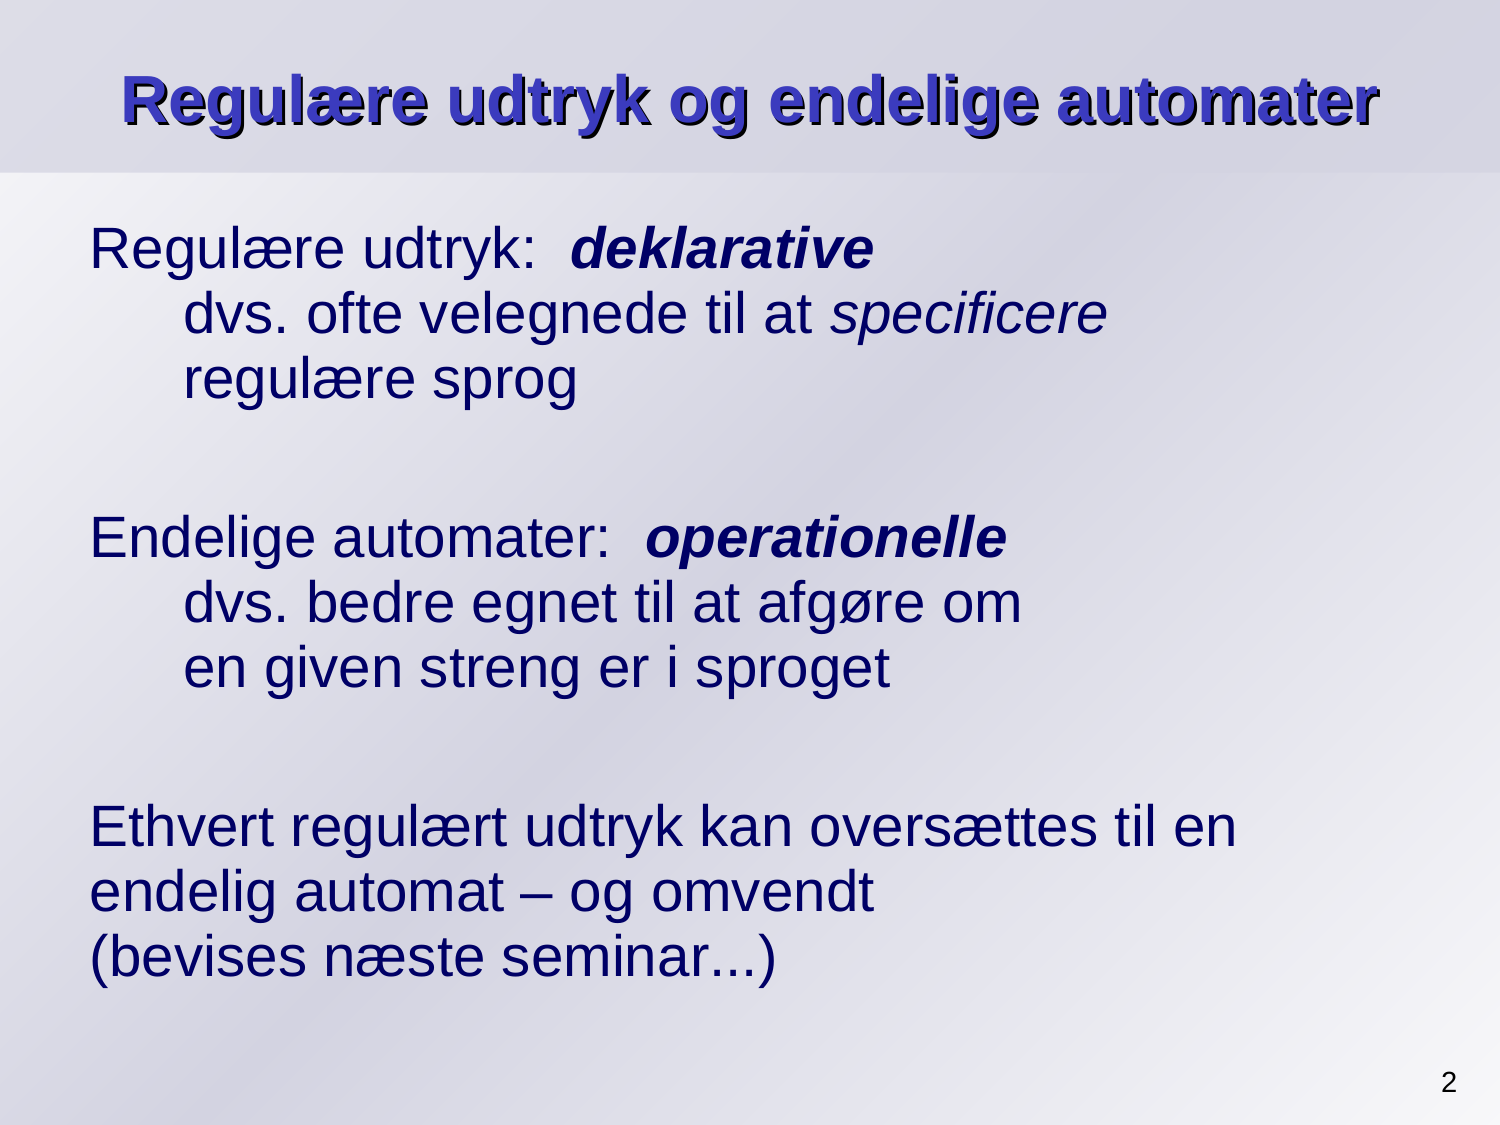

# Regulære udtryk og endelige automater
Regulære udtryk: deklarative
	dvs. ofte velegnede til at specificere
	regulære sprog
Endelige automater: operationelle
	dvs. bedre egnet til at afgøre om
	en given streng er i sproget
Ethvert regulært udtryk kan oversættes til en endelig automat – og omvendt
(bevises næste seminar...)
2